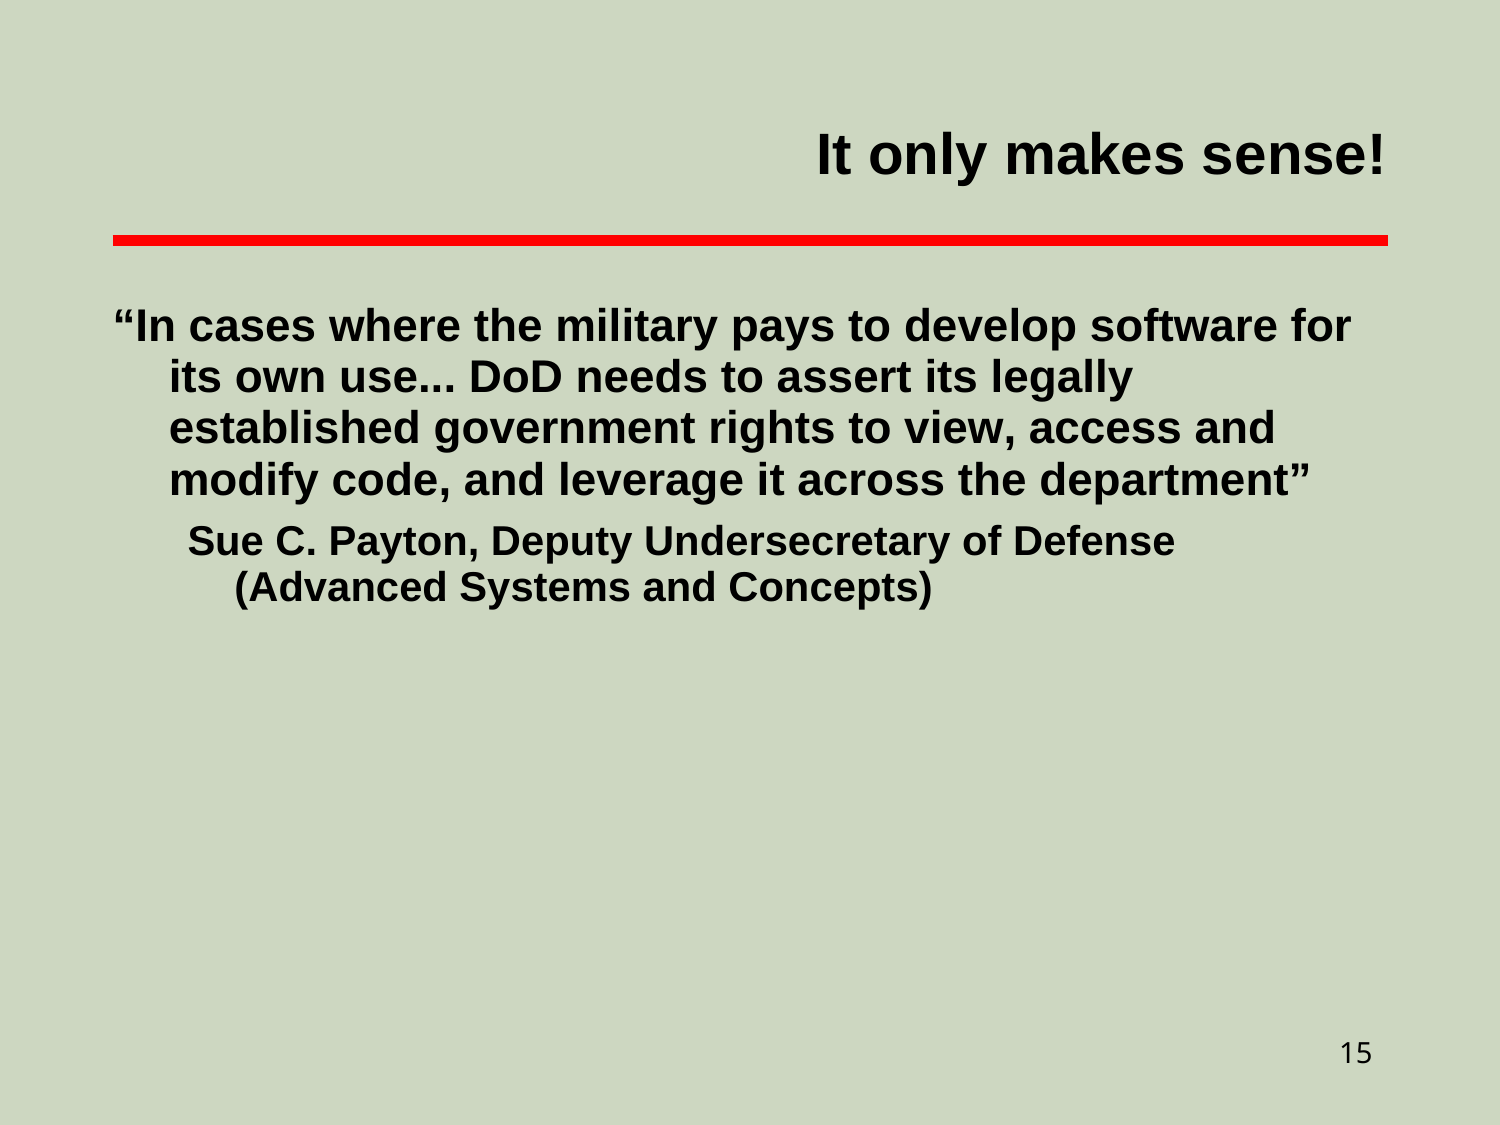

# It only makes sense!
“In cases where the military pays to develop software for its own use... DoD needs to assert its legally established government rights to view, access and modify code, and leverage it across the department”
Sue C. Payton, Deputy Undersecretary of Defense (Advanced Systems and Concepts)